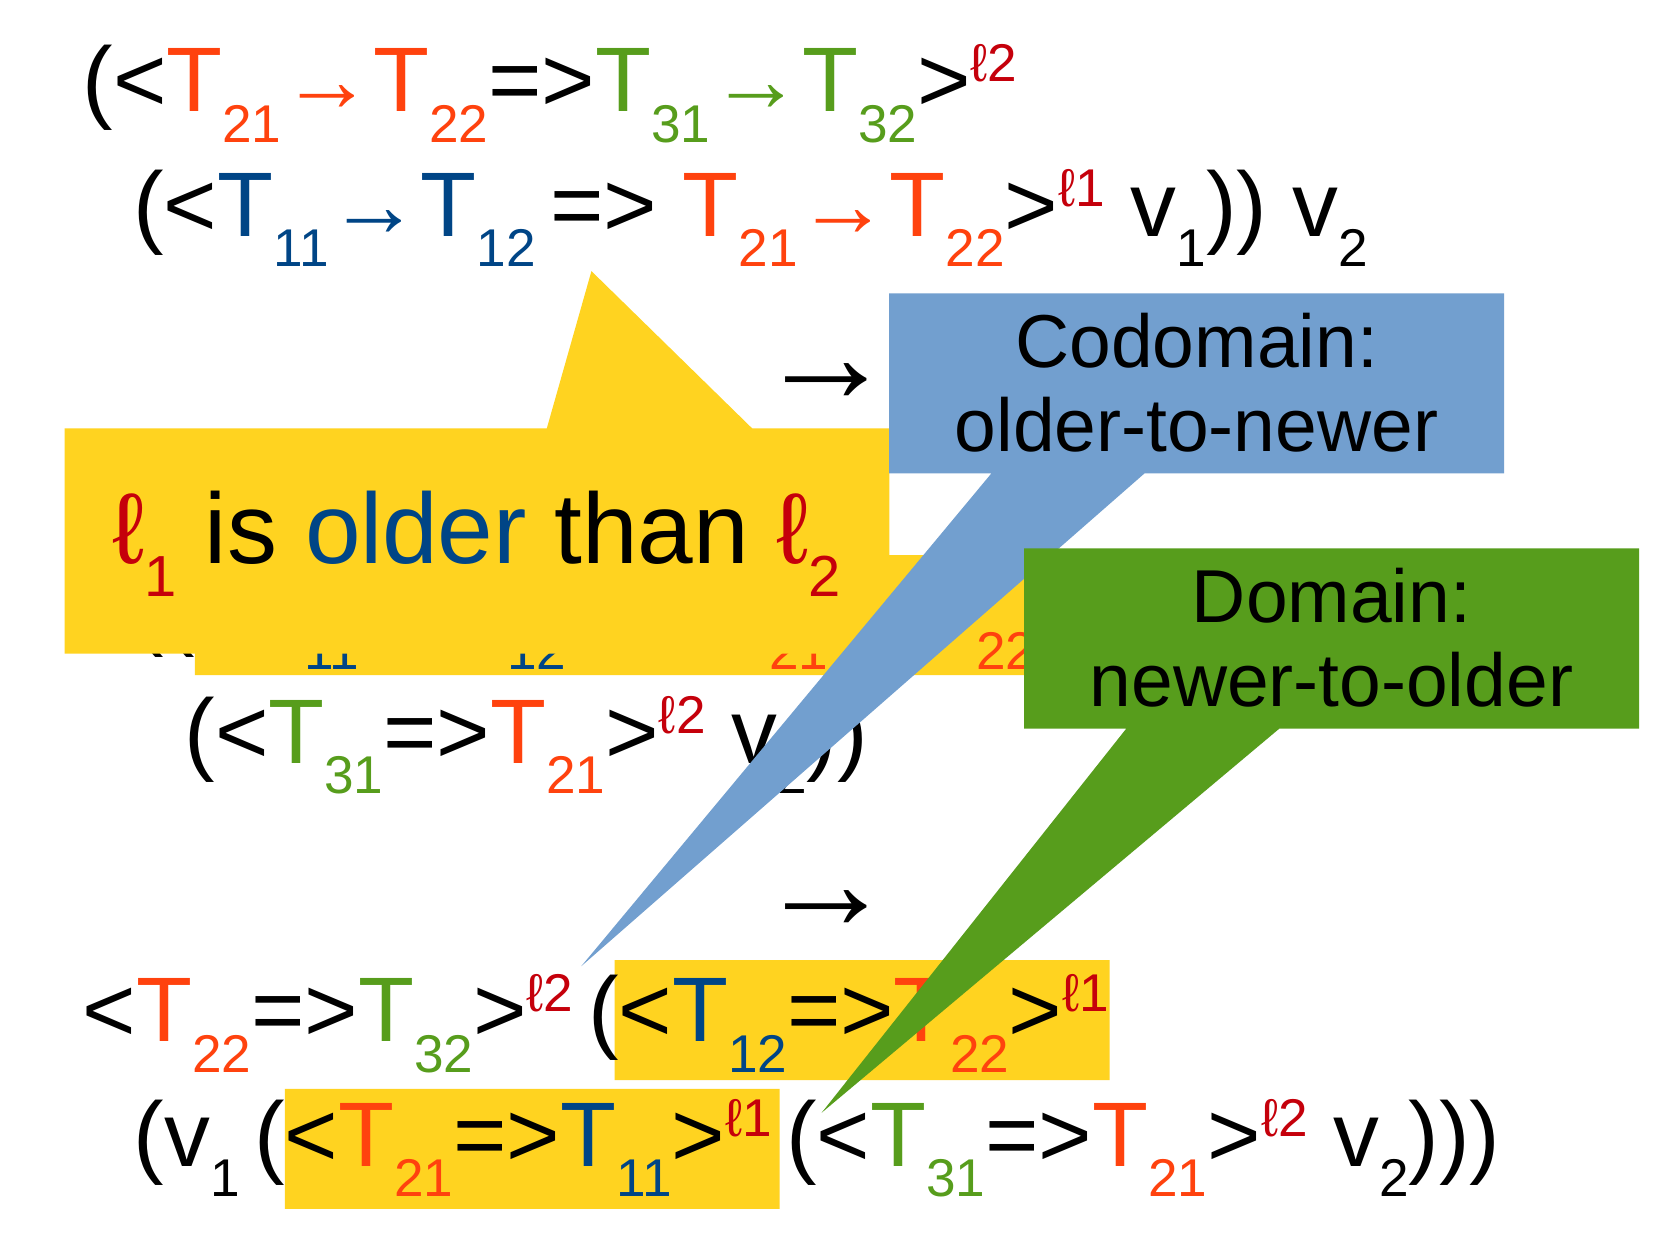

# (<T21→T22=>T31→T32>ℓ2 (<T11→T12 => T21→T22>ℓ1 v1)) v2
→
<T22=>T32>ℓ2
 ((<T11→T12 => T21→T22>ℓ1 v1)
 (<T31=>T21>ℓ2 v2))
→
<T22=>T32>ℓ2 (<T12=>T22>ℓ1
 (v1 (<T21=>T11>ℓ1 (<T31=>T21>ℓ2 v2)))
Codomain:
older-to-newer
ℓ1 is older than ℓ2
Domain:
newer-to-older